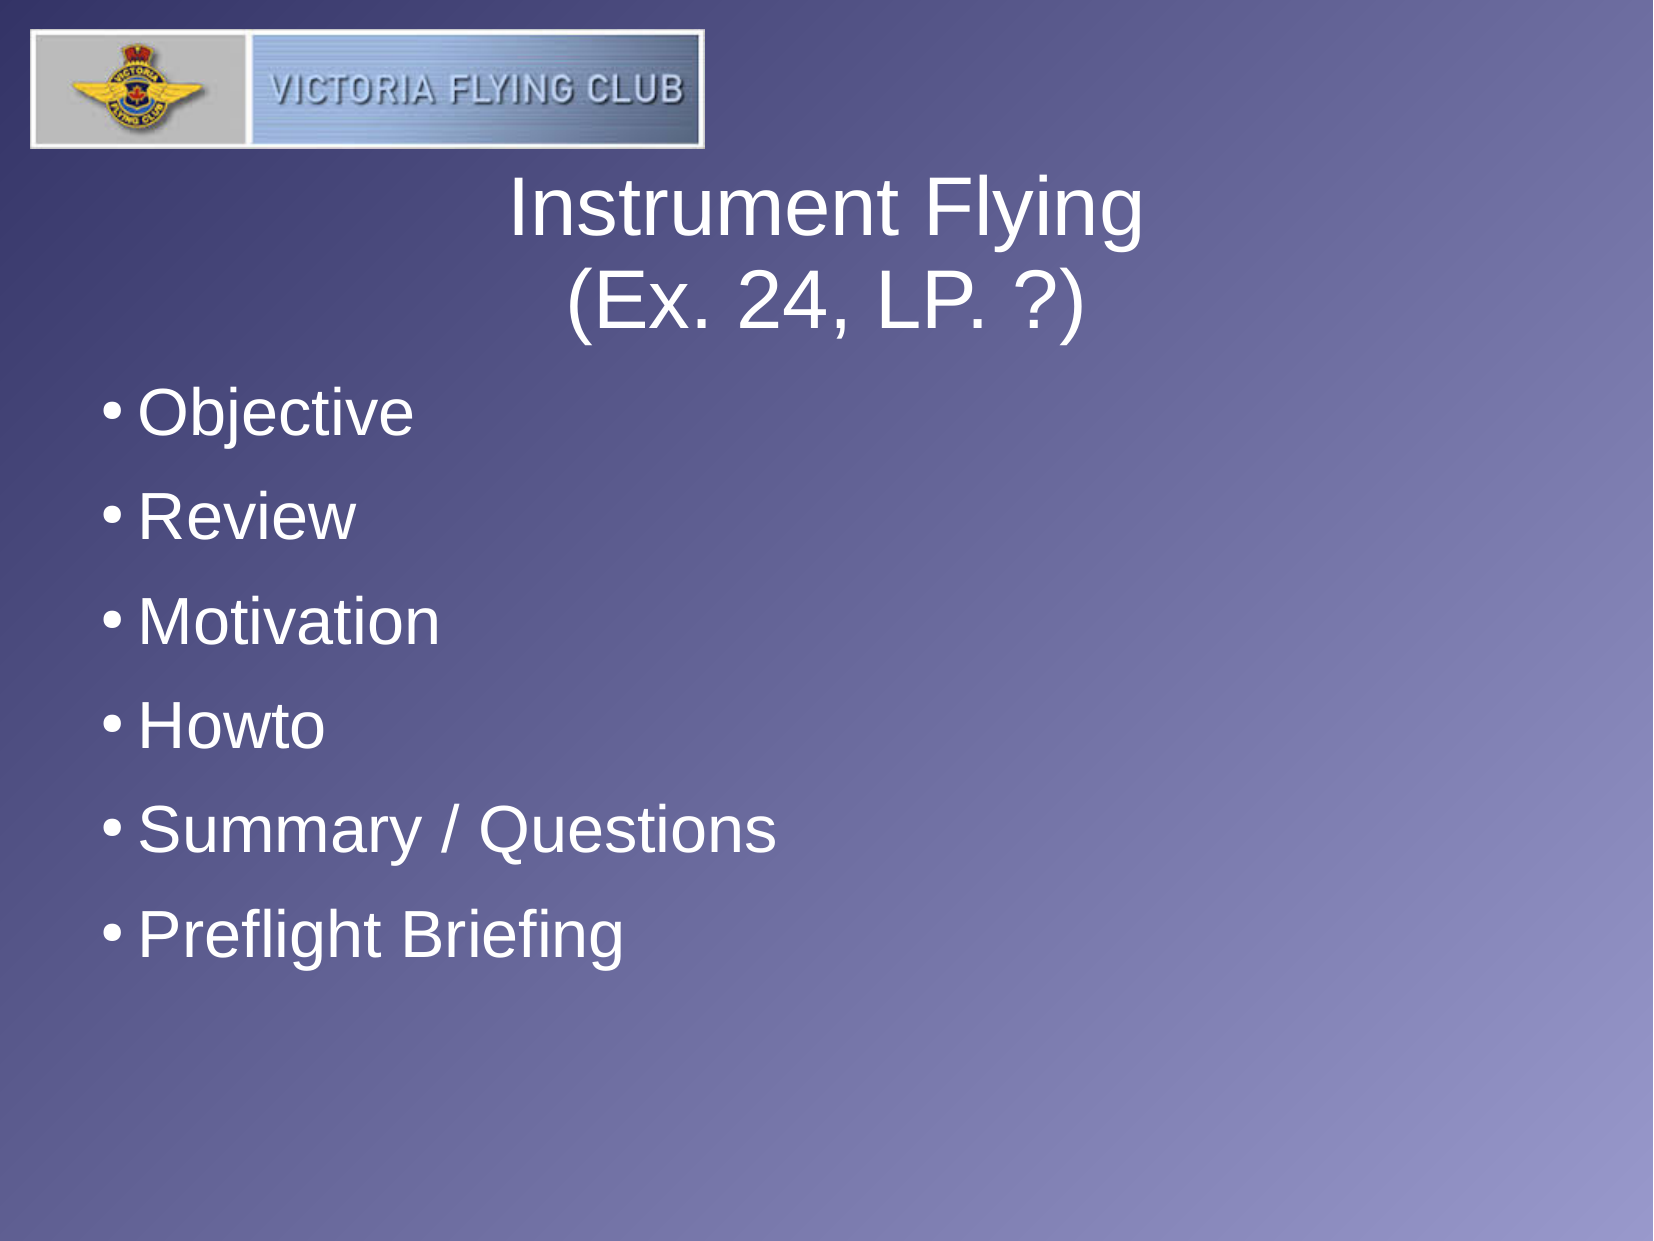

# Instrument Flying (Ex. 24, LP. ?)
Objective
Review
Motivation
Howto
Summary / Questions
Preflight Briefing